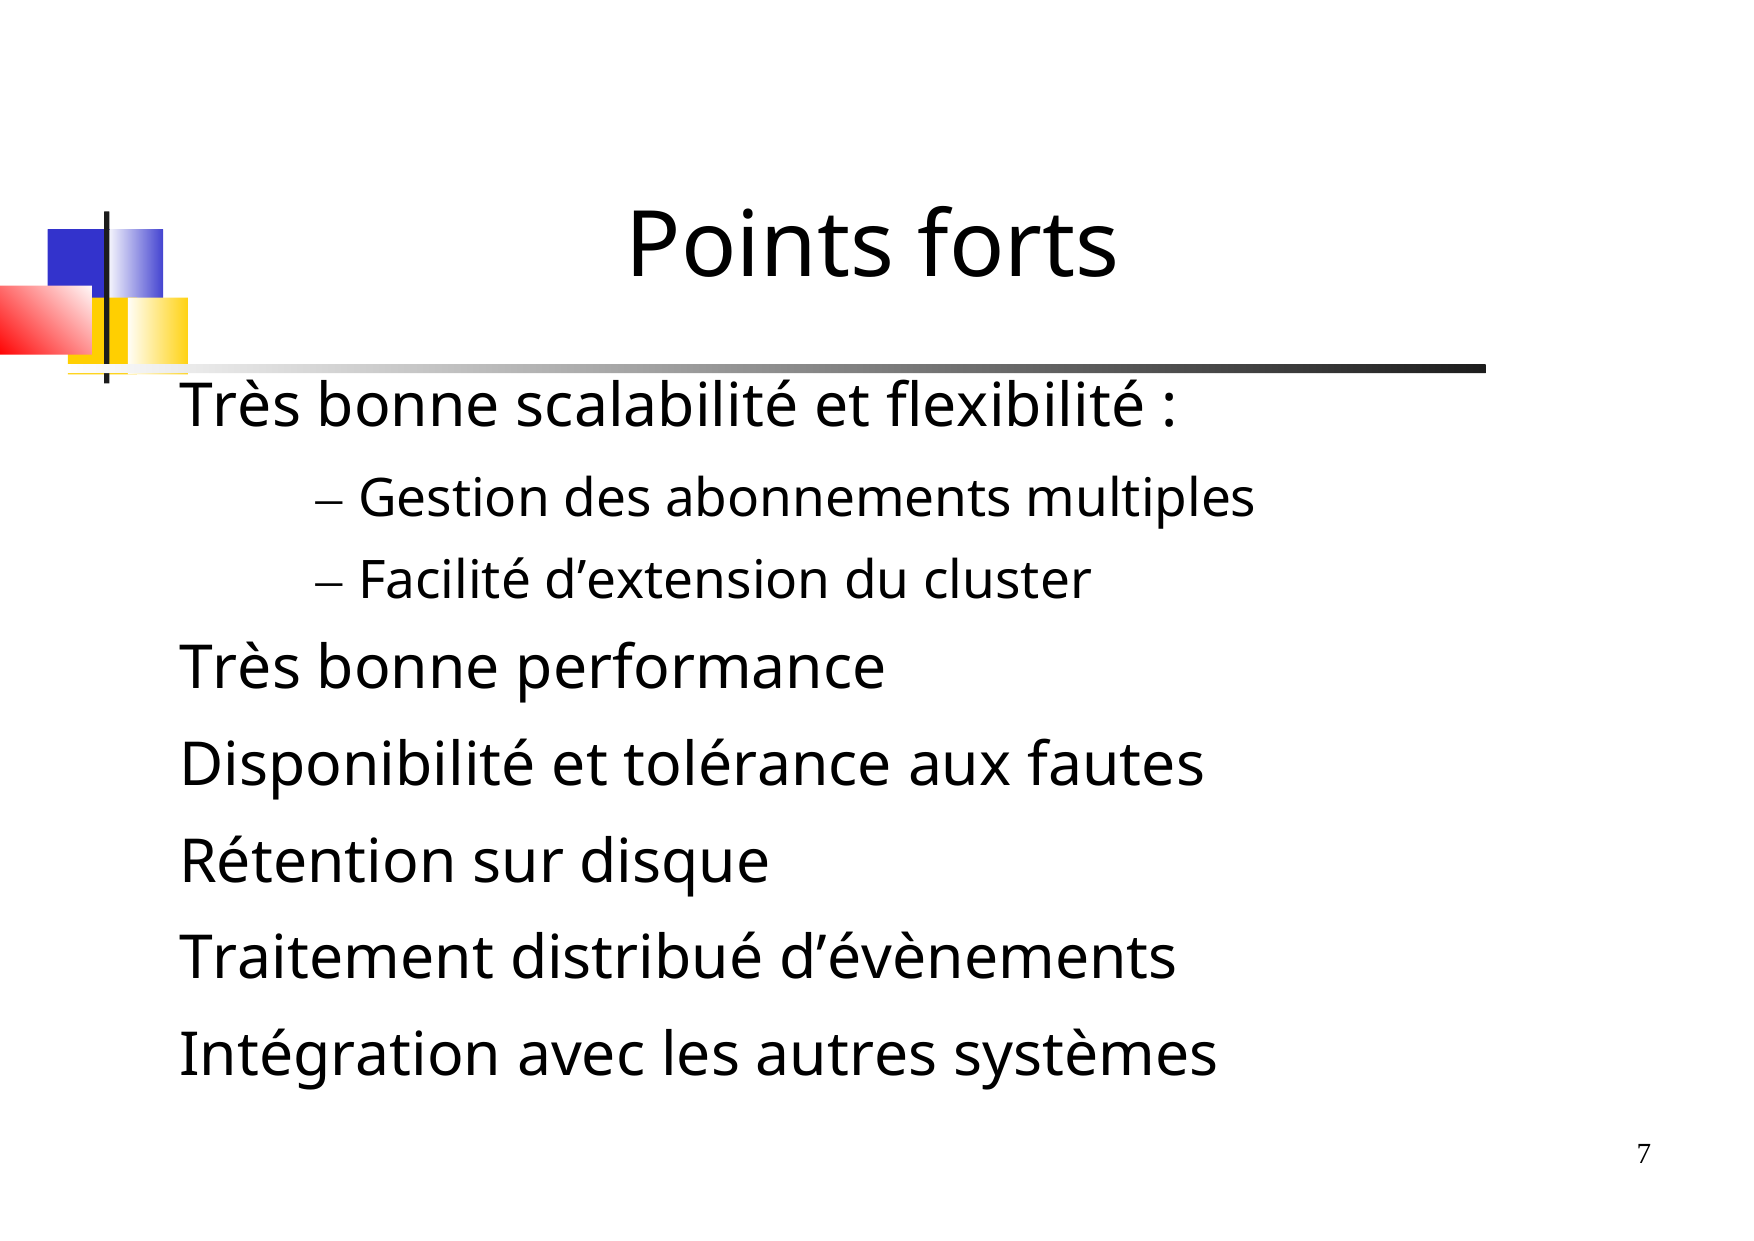

# Points forts
Très bonne scalabilité et flexibilité :
Gestion des abonnements multiples
Facilité d’extension du cluster
Très bonne performance
Disponibilité et tolérance aux fautes
Rétention sur disque
Traitement distribué d’évènements
Intégration avec les autres systèmes